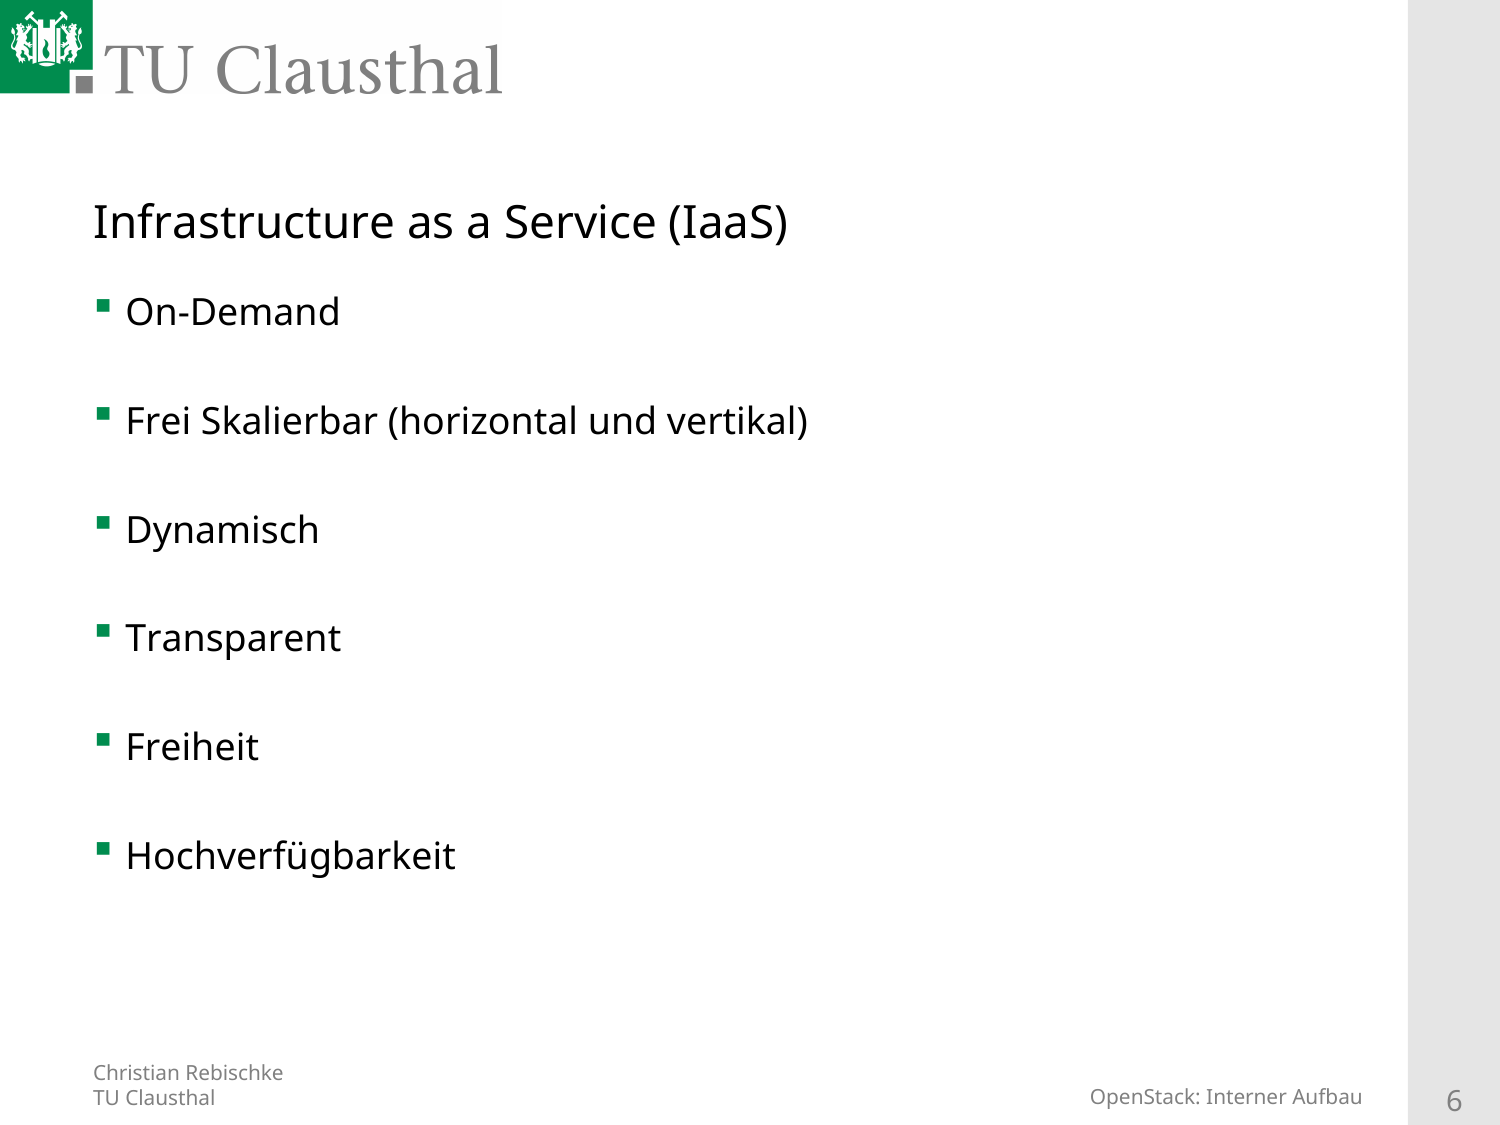

# Infrastructure as a Service (IaaS)
On-Demand
Frei Skalierbar (horizontal und vertikal)
Dynamisch
Transparent
Freiheit
Hochverfügbarkeit